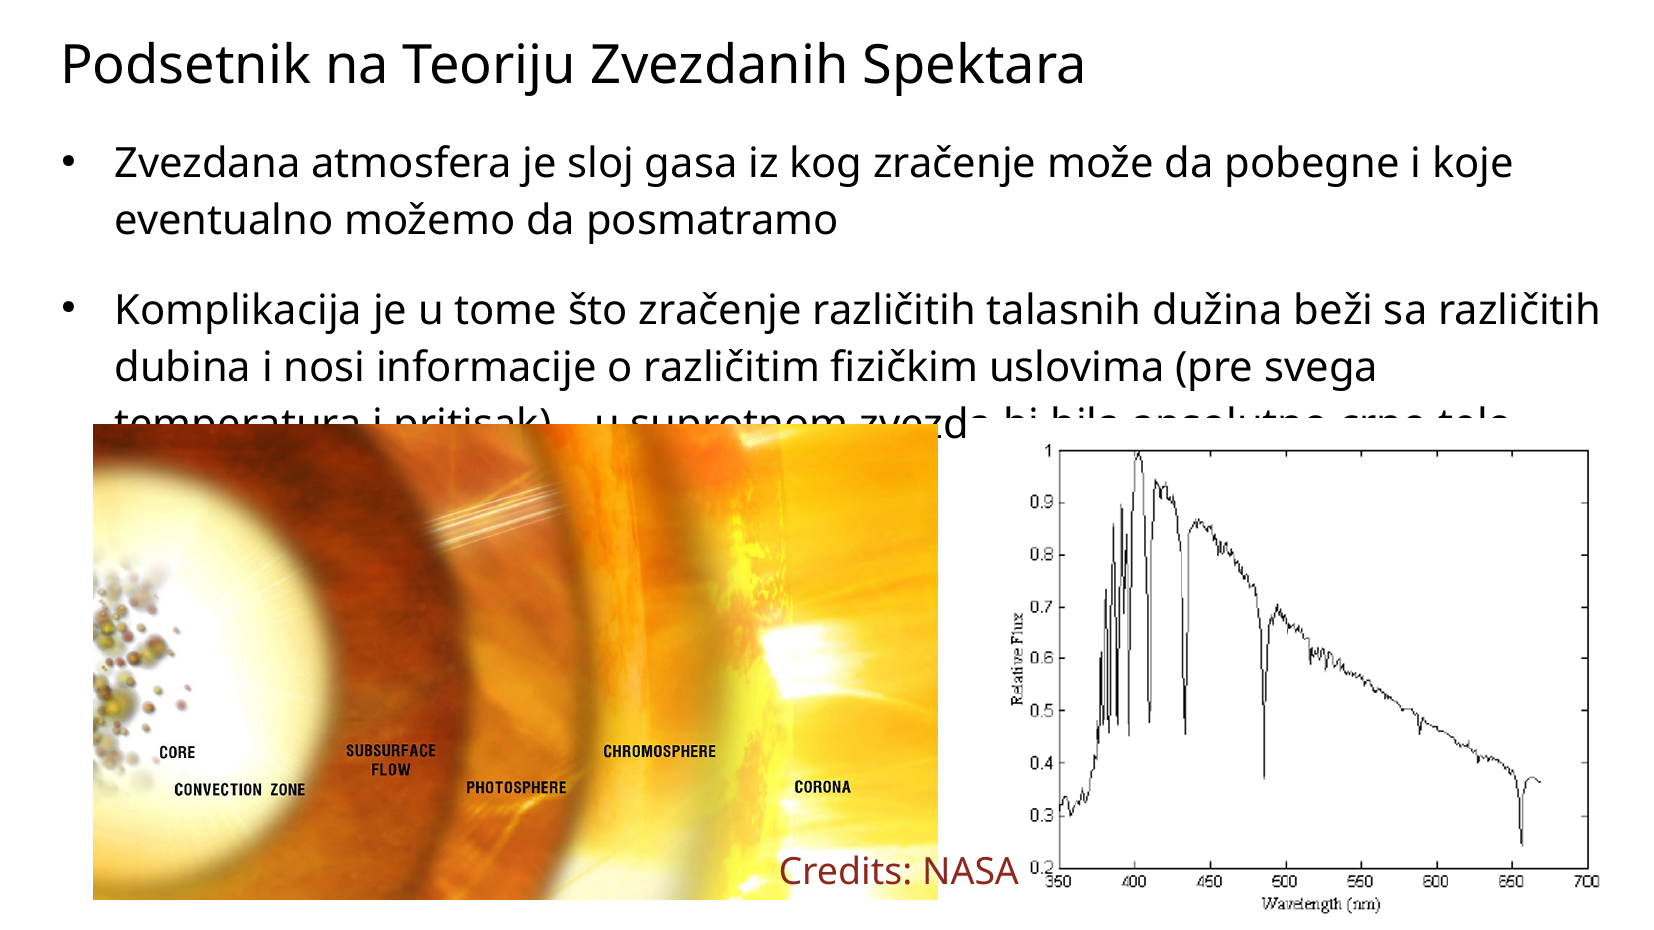

# Podsetnik na Teoriju Zvezdanih Spektara
Zvezdana atmosfera je sloj gasa iz kog zračenje može da pobegne i koje eventualno možemo da posmatramo
Komplikacija je u tome što zračenje različitih talasnih dužina beži sa različitih dubina i nosi informacije o različitim fizičkim uslovima (pre svega temperatura i pritisak) – u suprotnom zvezda bi bila apsolutno crno telo
Credits: NASA